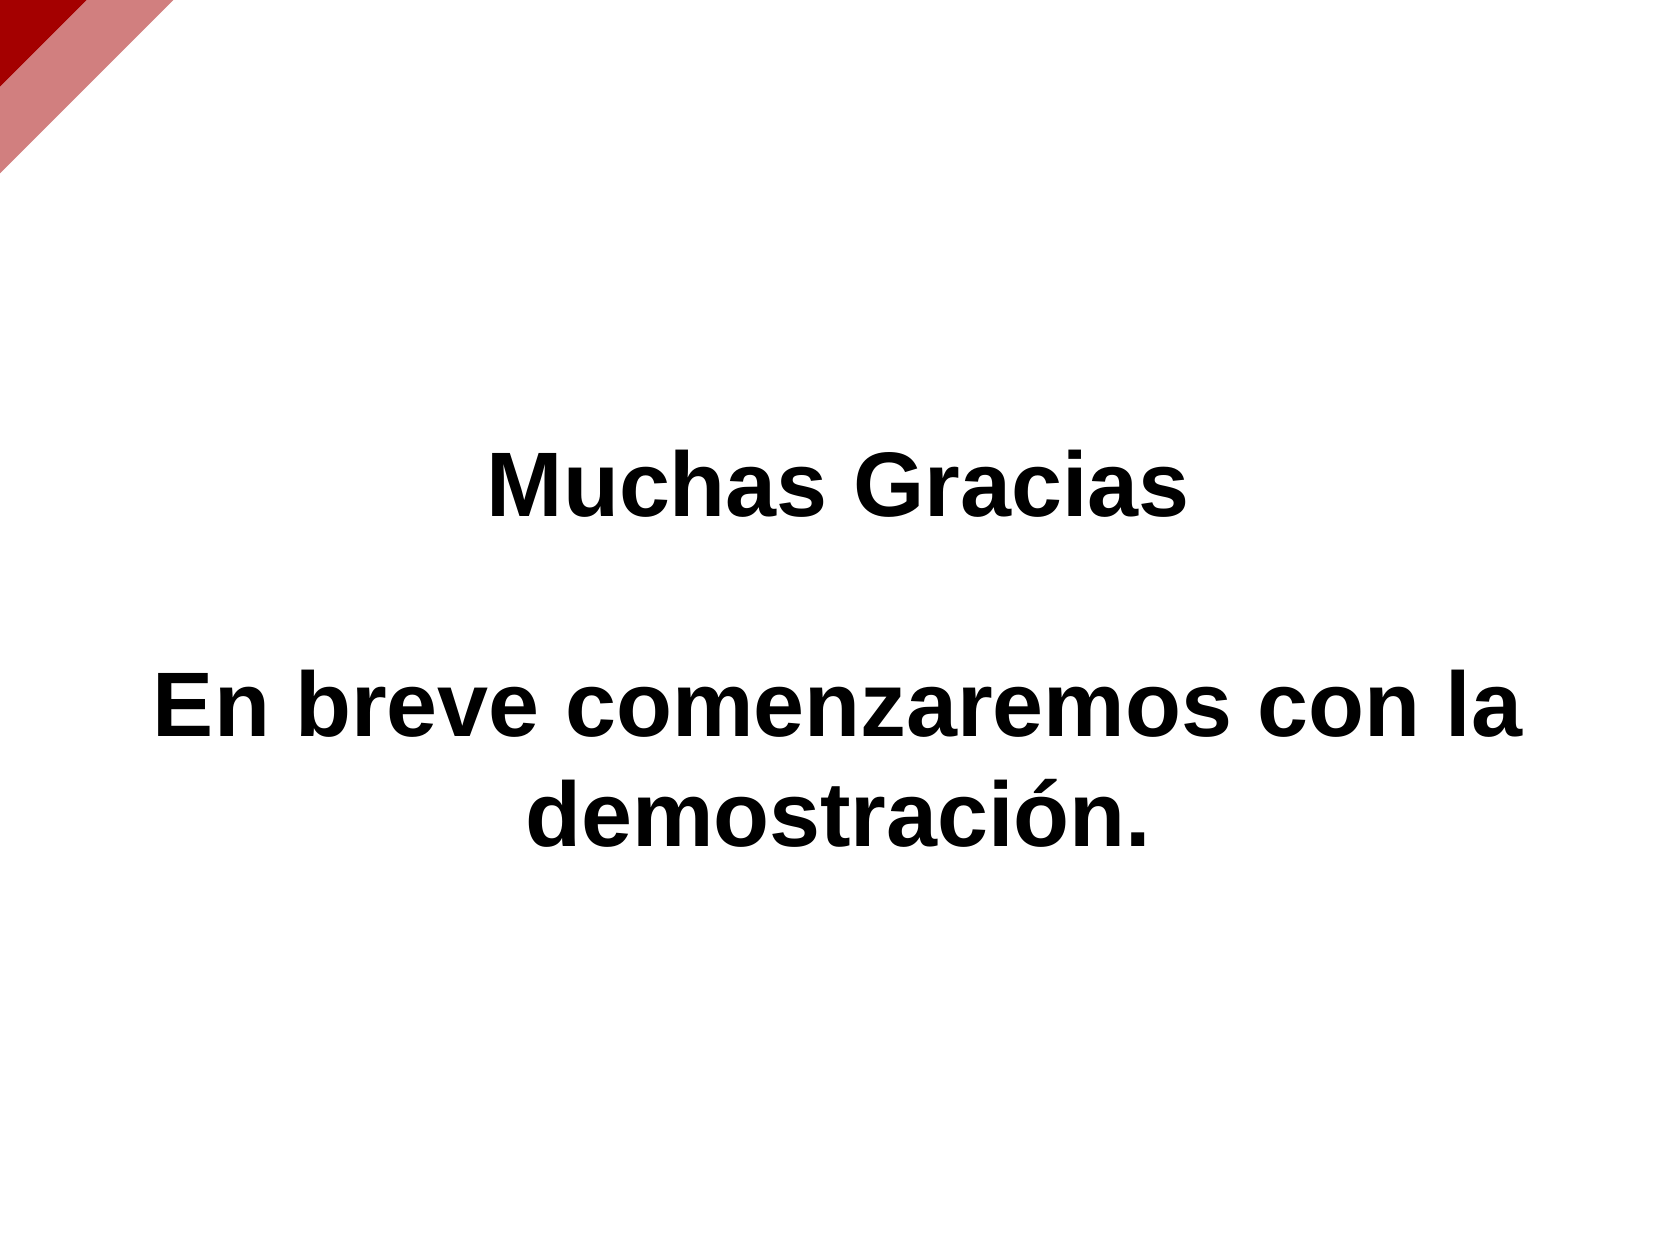

# Muchas Gracias En breve comenzaremos con la demostración.